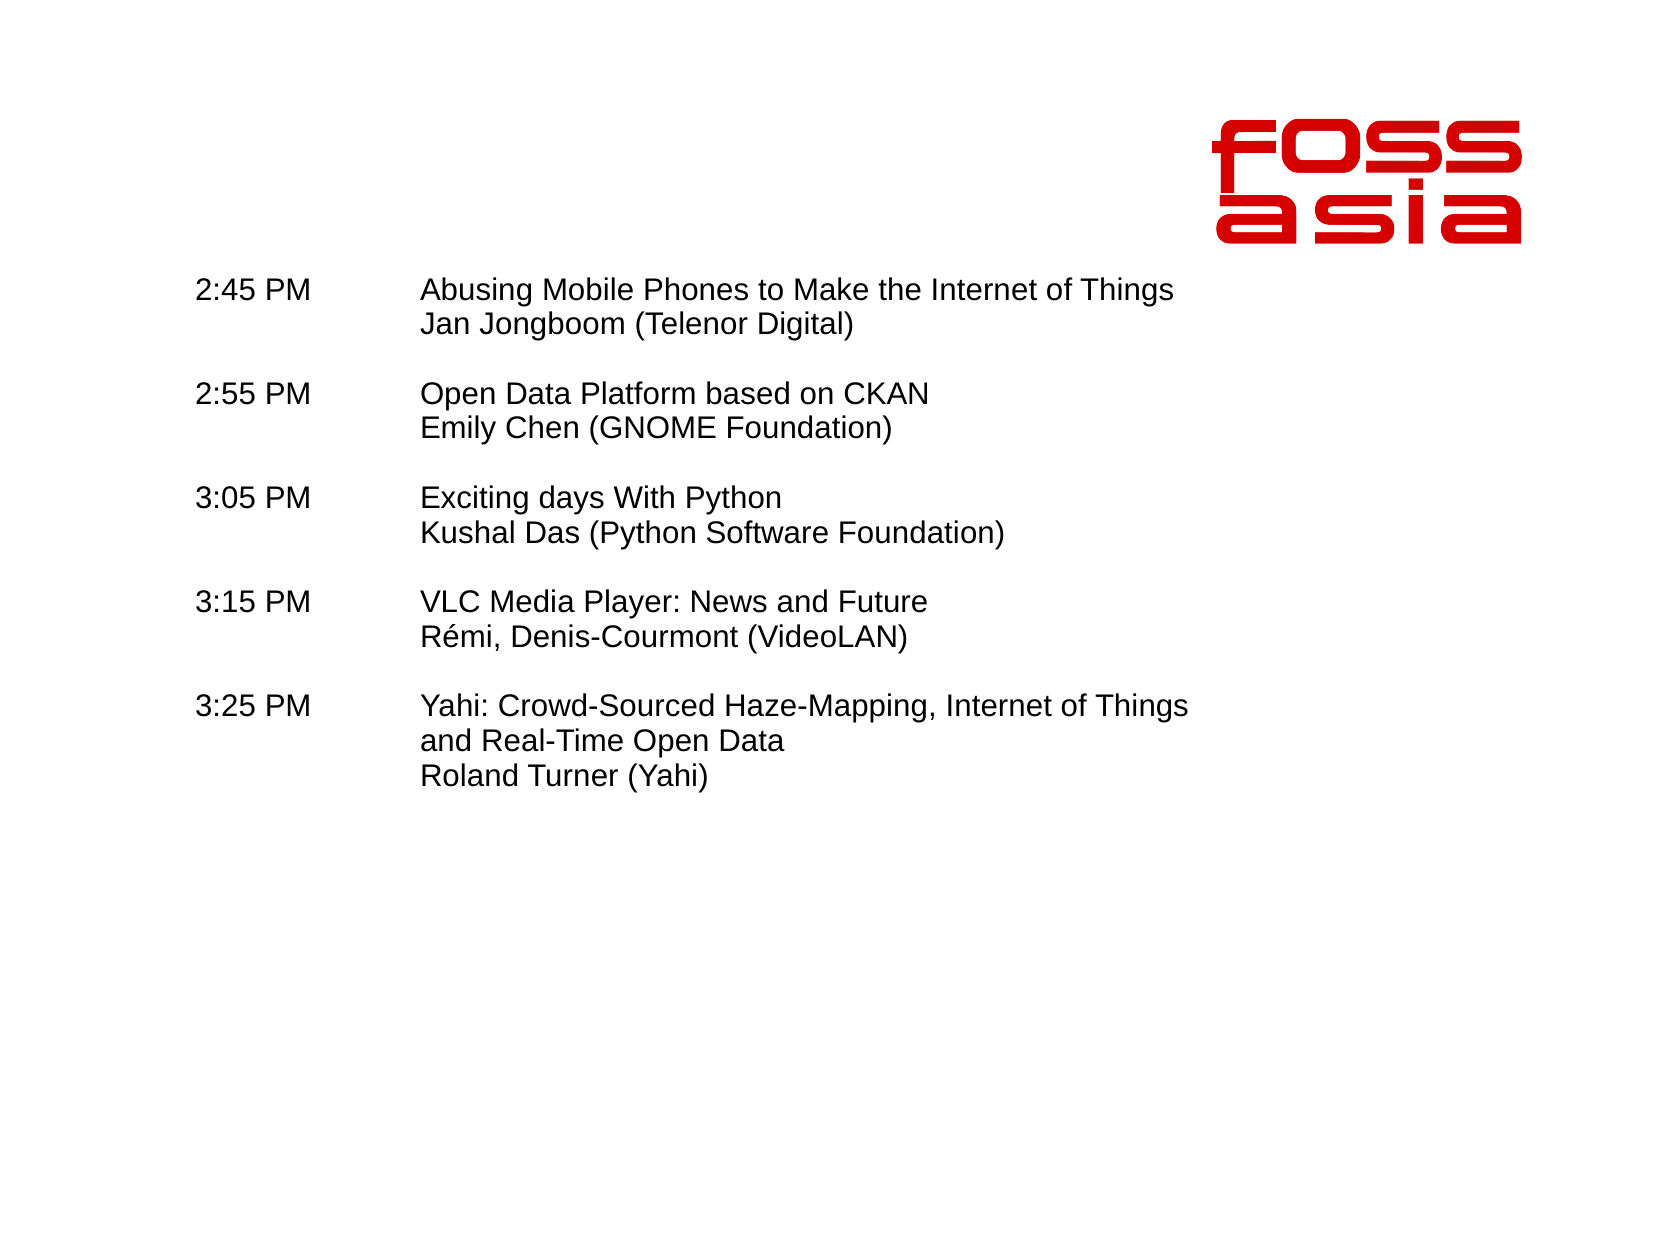

# 2:45 PM		Abusing Mobile Phones to Make the Internet of Things Jan Jongboom (Telenor Digital) 2:55 PM		Open Data Platform based on CKAN Emily Chen (GNOME Foundation) 3:05 PM		Exciting days With Python Kushal Das (Python Software Foundation) 3:15 PM		VLC Media Player: News and Future Rémi, Denis-Courmont (VideoLAN) 3:25 PM		Yahi: Crowd-Sourced Haze-Mapping, Internet of Things and Real-Time Open Data Roland Turner (Yahi)